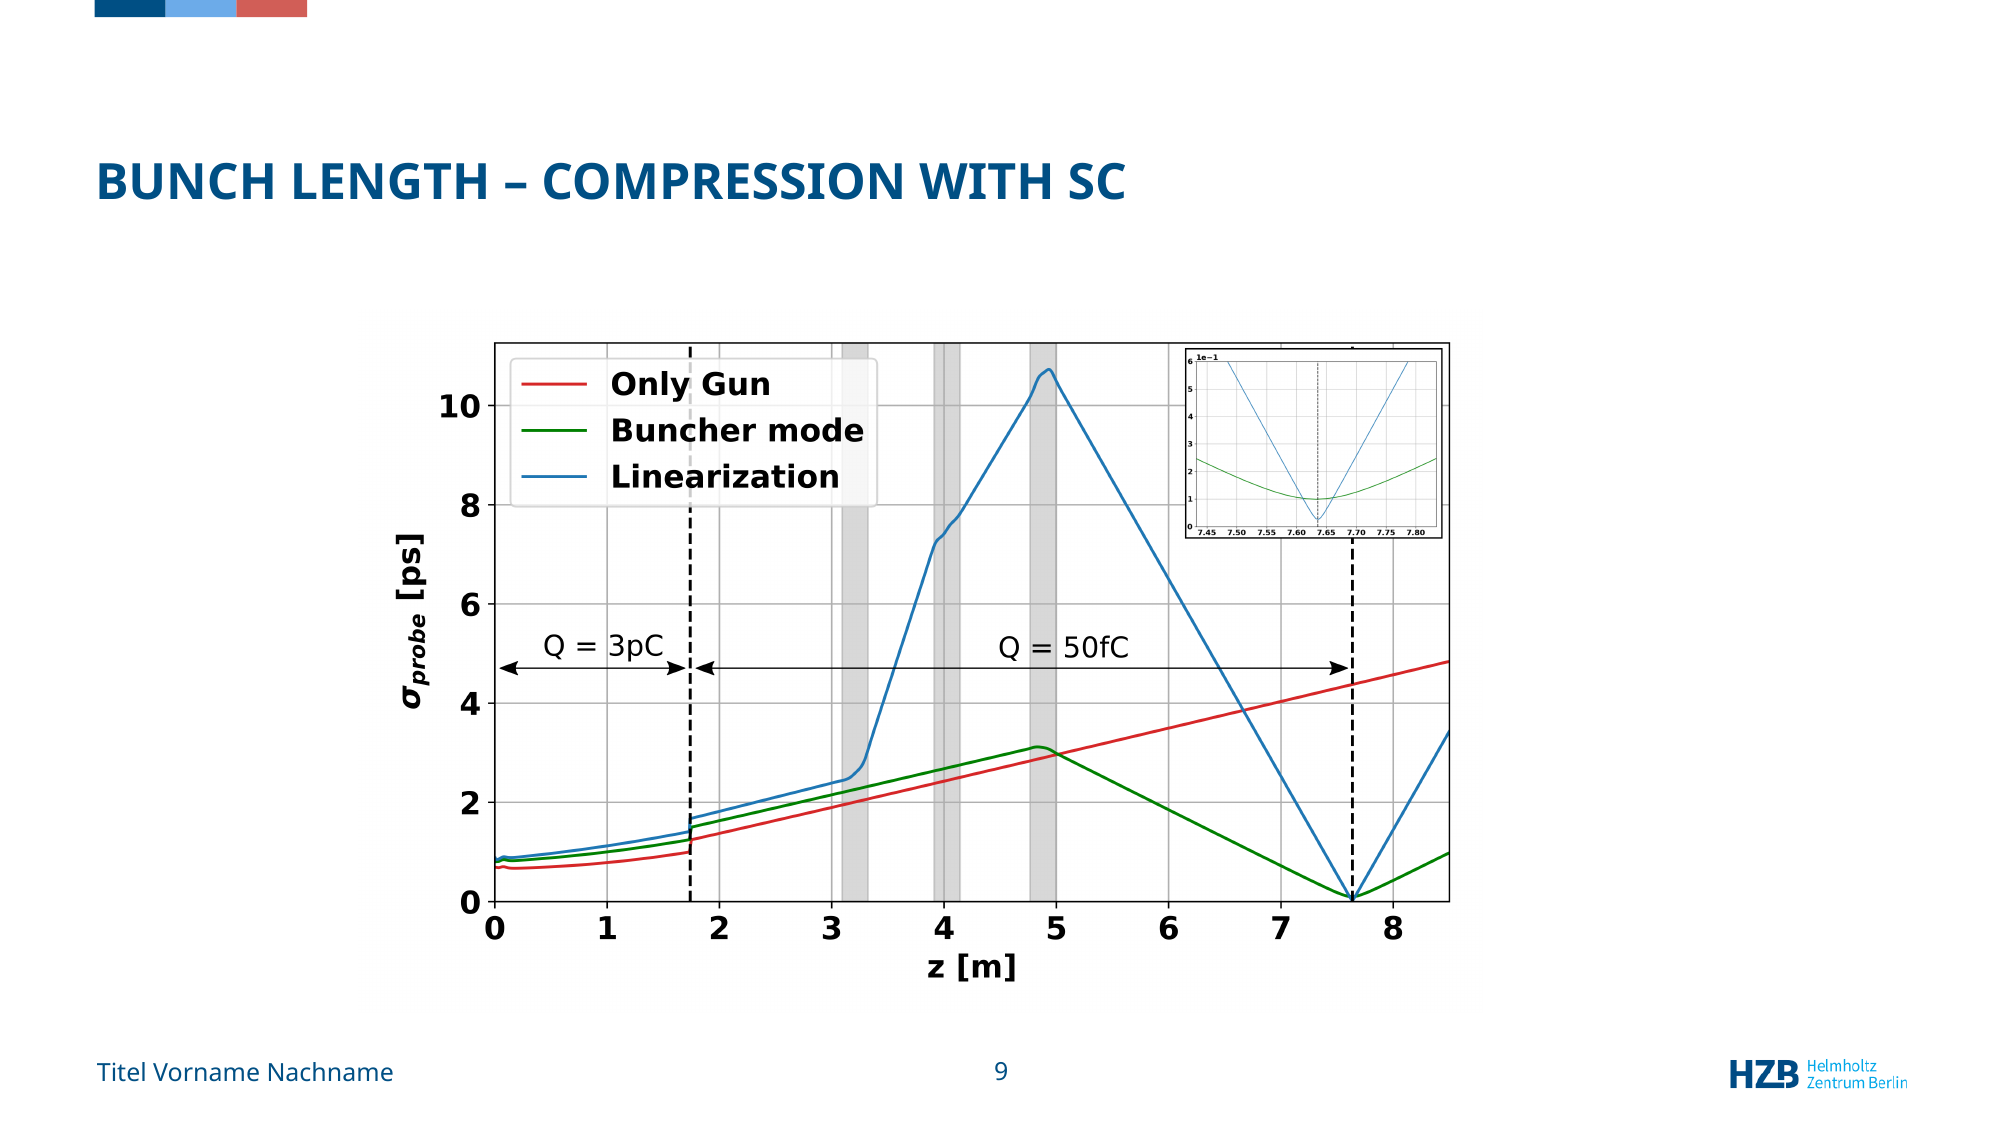

# Bunch length – compression with sc
Titel Vorname Nachname